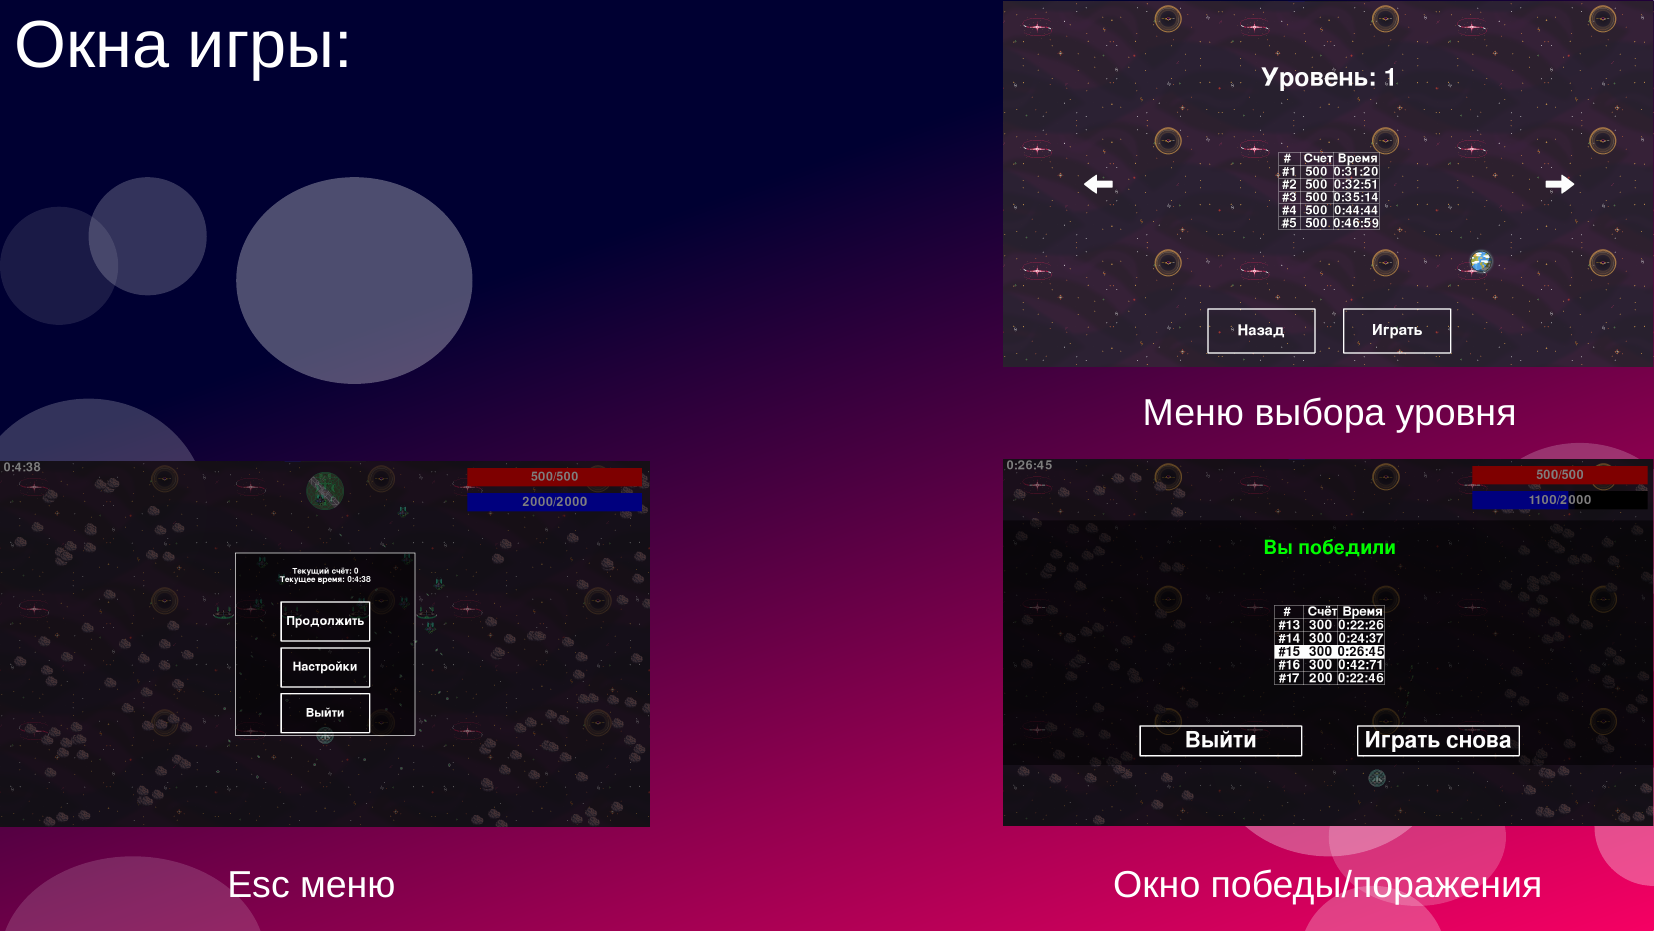

Окна игры:
Меню выбора уровня
Esc меню
Окно победы/поражения